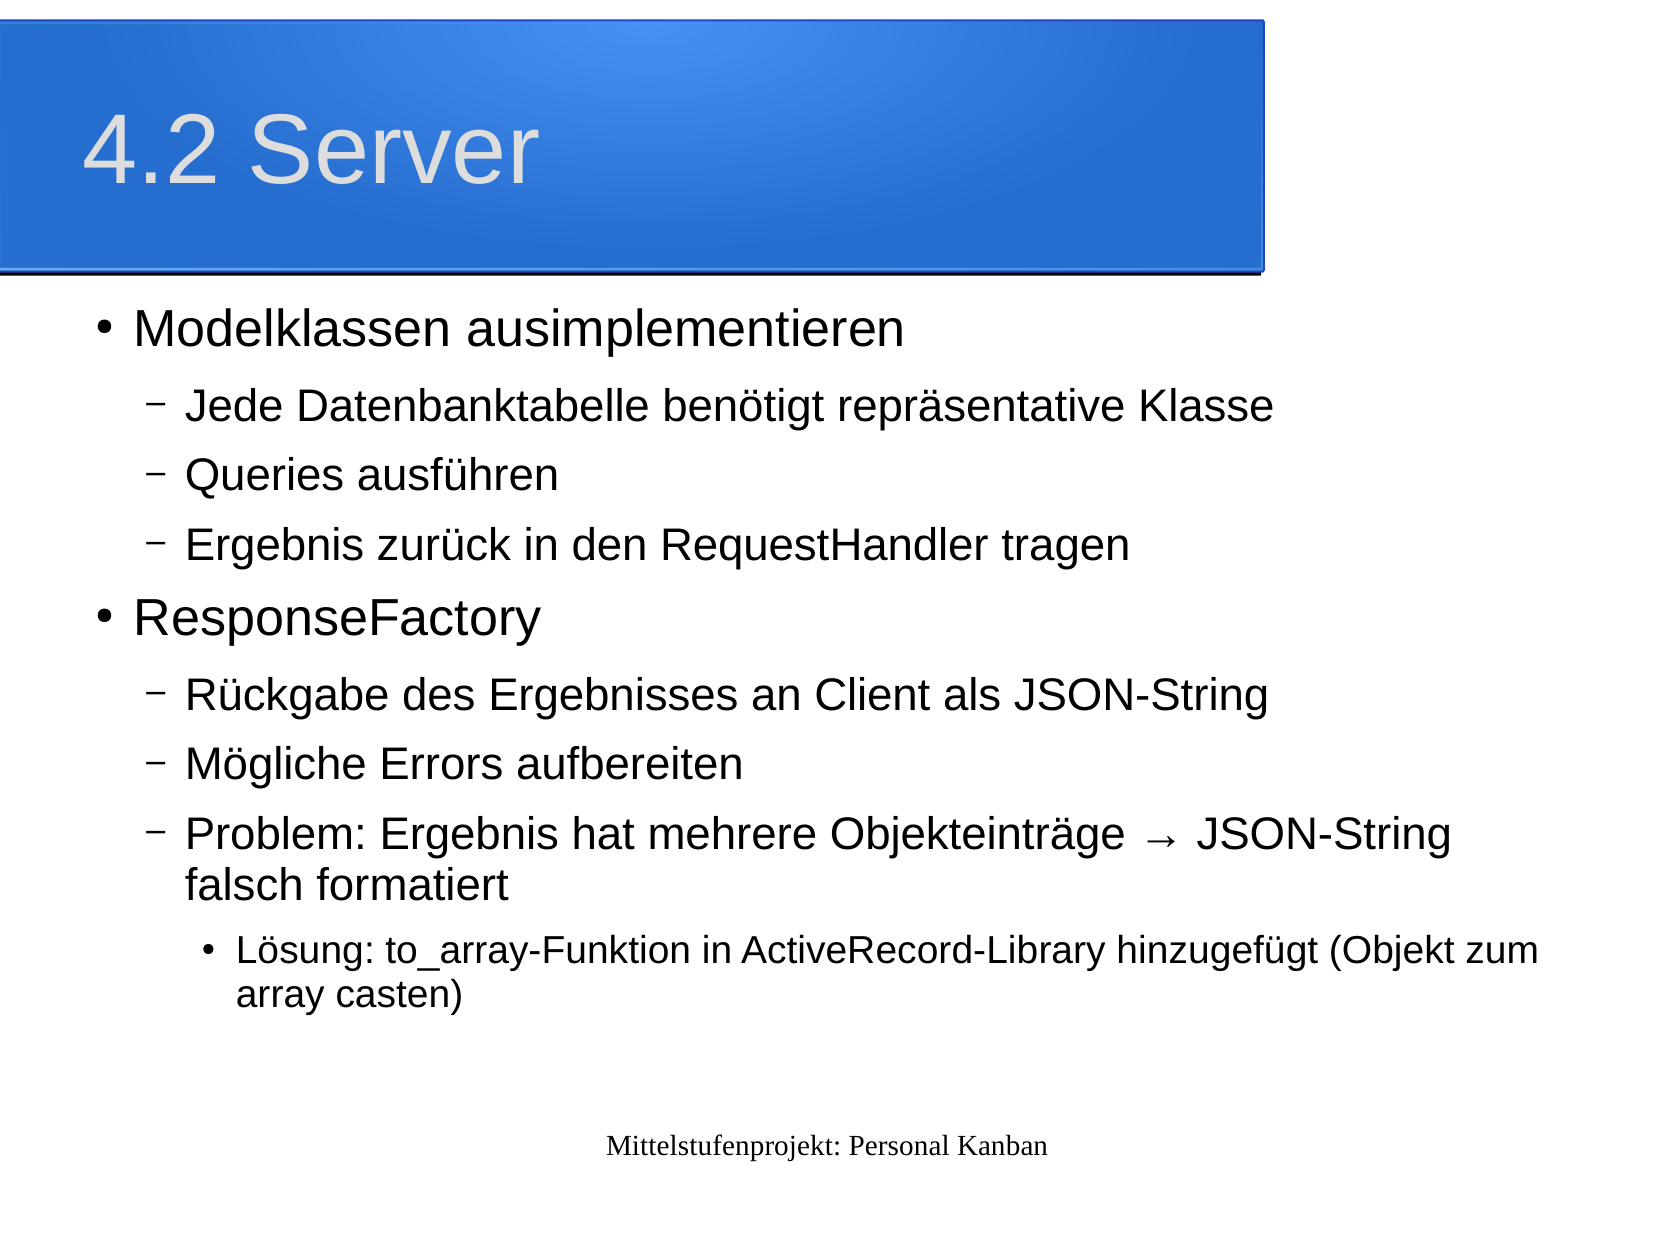

# 4.2 Server
Modelklassen ausimplementieren
Jede Datenbanktabelle benötigt repräsentative Klasse
Queries ausführen
Ergebnis zurück in den RequestHandler tragen
ResponseFactory
Rückgabe des Ergebnisses an Client als JSON-String
Mögliche Errors aufbereiten
Problem: Ergebnis hat mehrere Objekteinträge → JSON-String falsch formatiert
Lösung: to_array-Funktion in ActiveRecord-Library hinzugefügt (Objekt zum array casten)
Mittelstufenprojekt: Personal Kanban